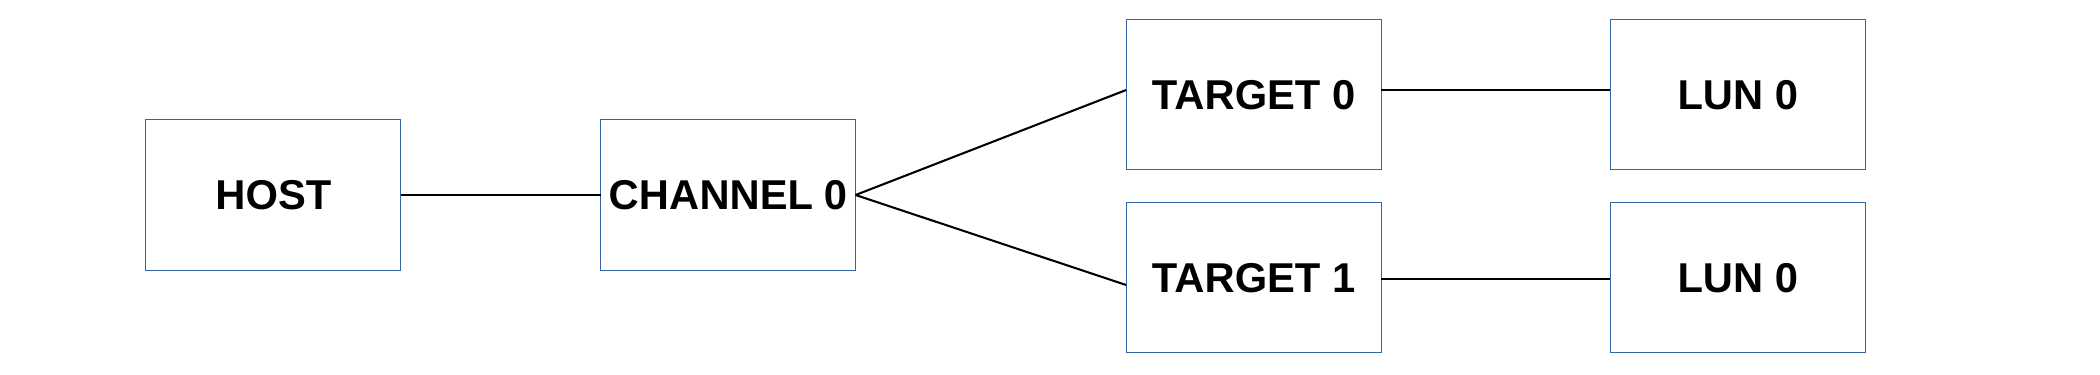

TARGET 0
LUN 0
HOST
CHANNEL 0
TARGET 1
LUN 0